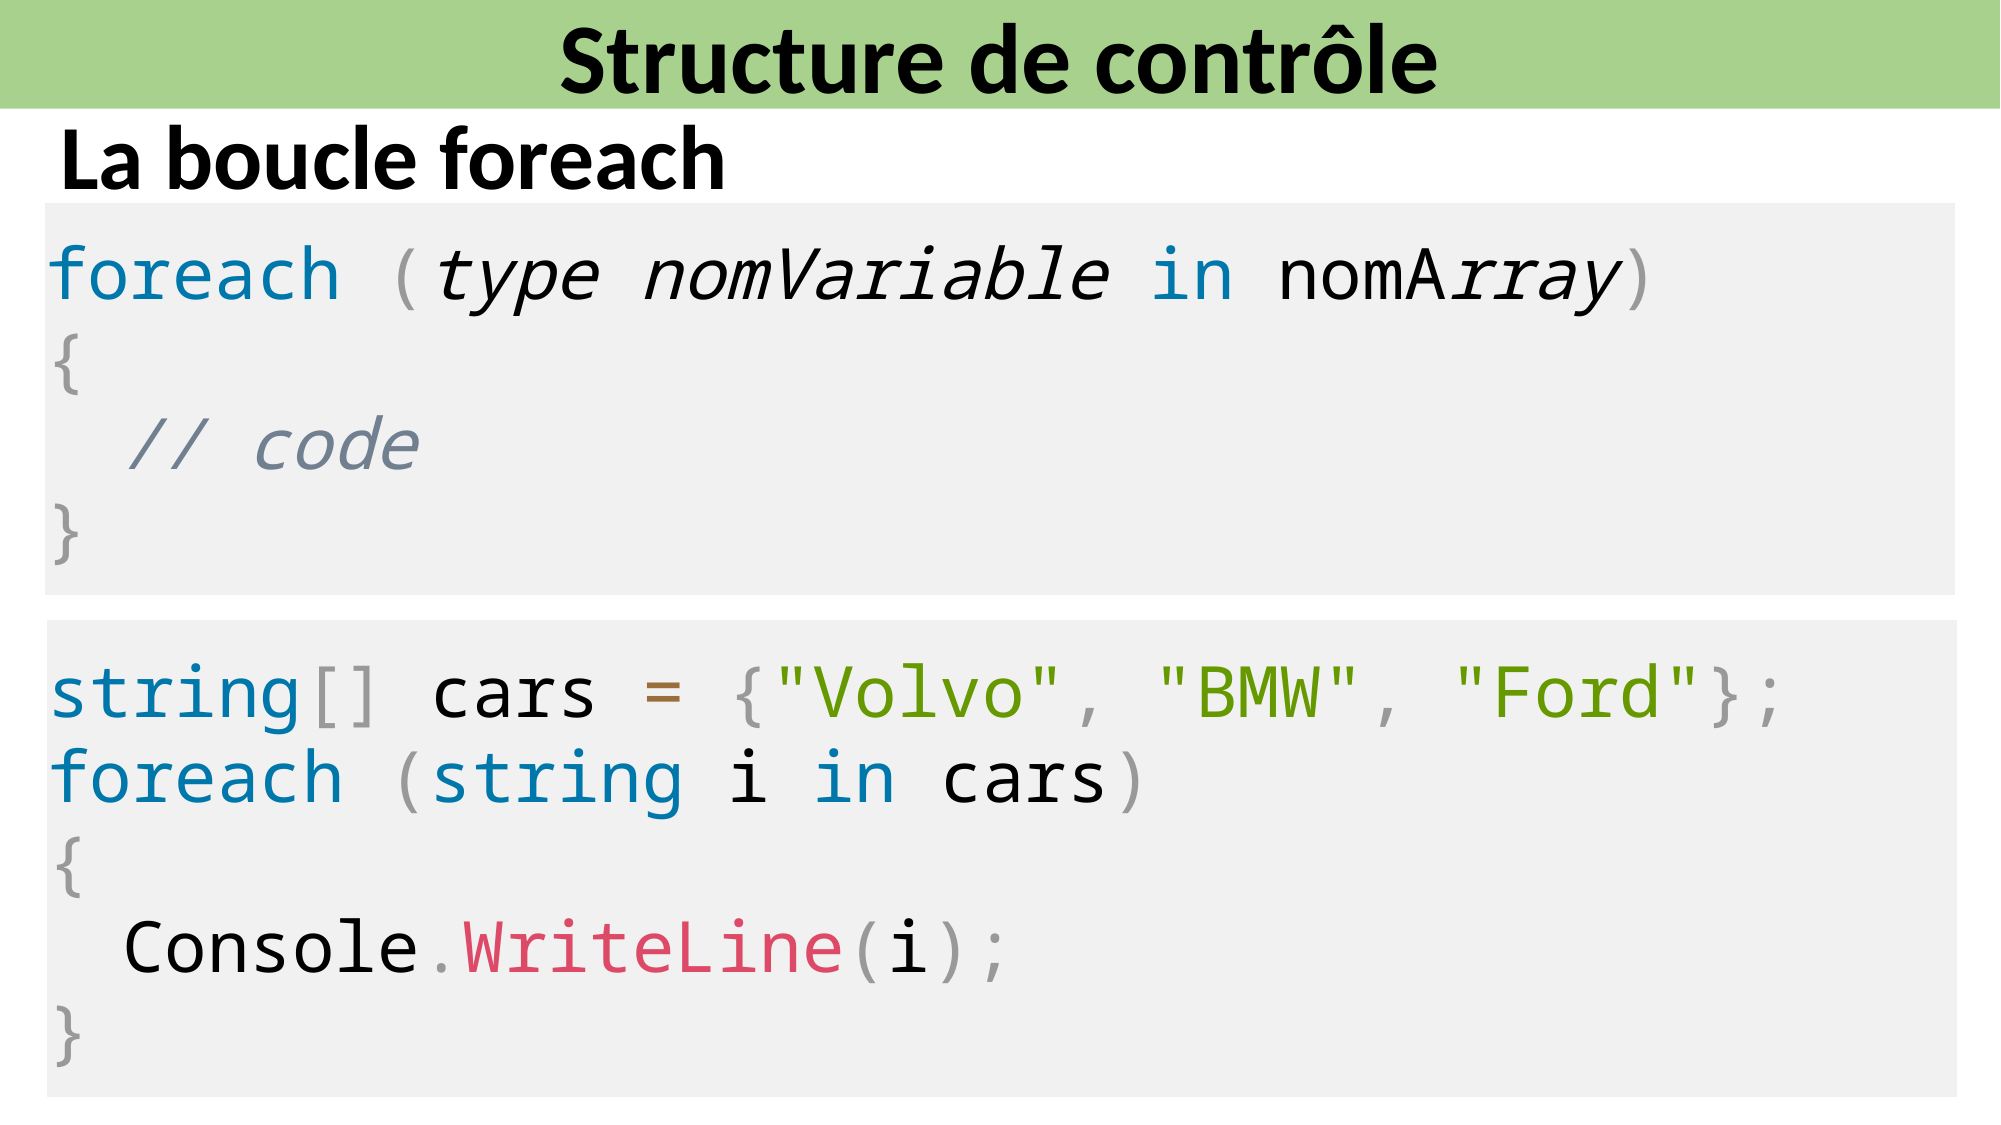

# Structure de contrôle
La boucle foreach
foreach (type nomVariable in nomArray)
{
	// code
}
string[] cars = {"Volvo", "BMW", "Ford"}; foreach (string i in cars)
{
	Console.WriteLine(i);
}